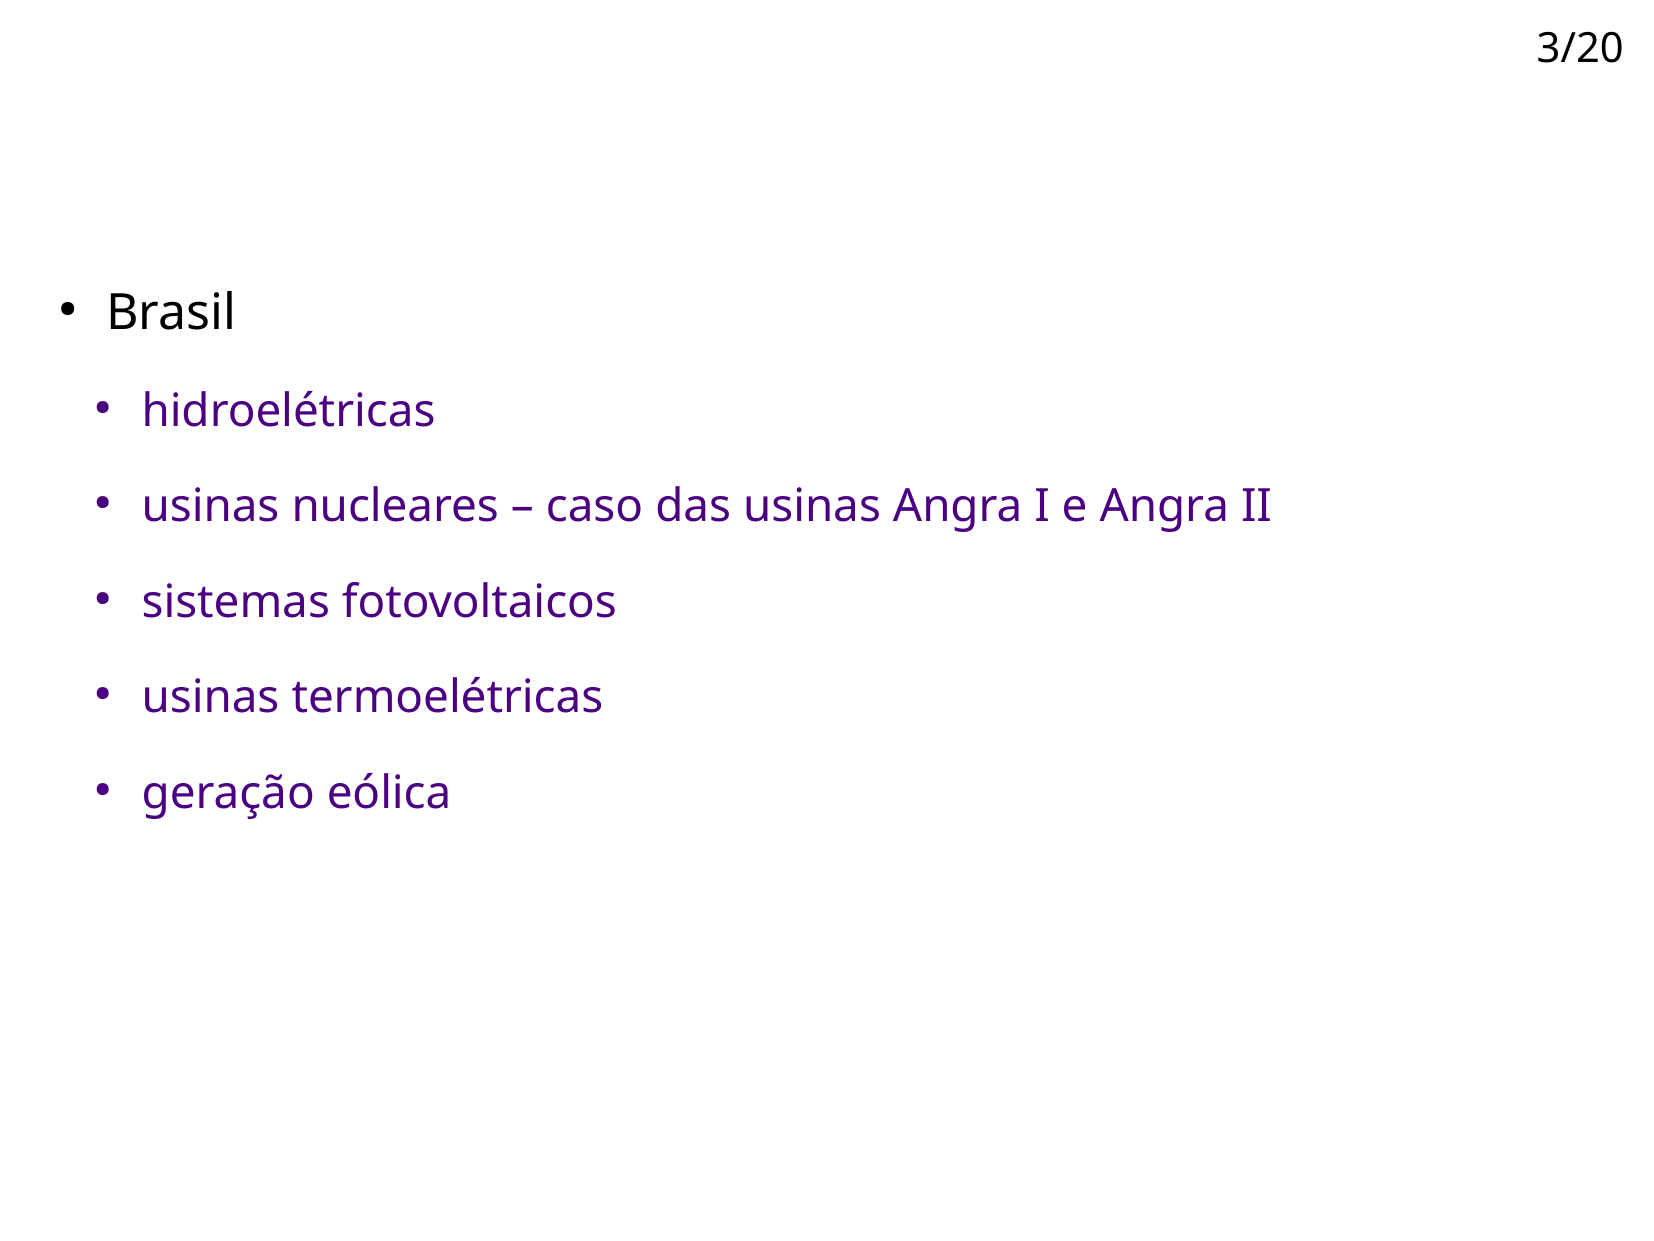

3
#
Brasil
hidroelétricas
usinas nucleares – caso das usinas Angra I e Angra II
sistemas fotovoltaicos
usinas termoelétricas
geração eólica